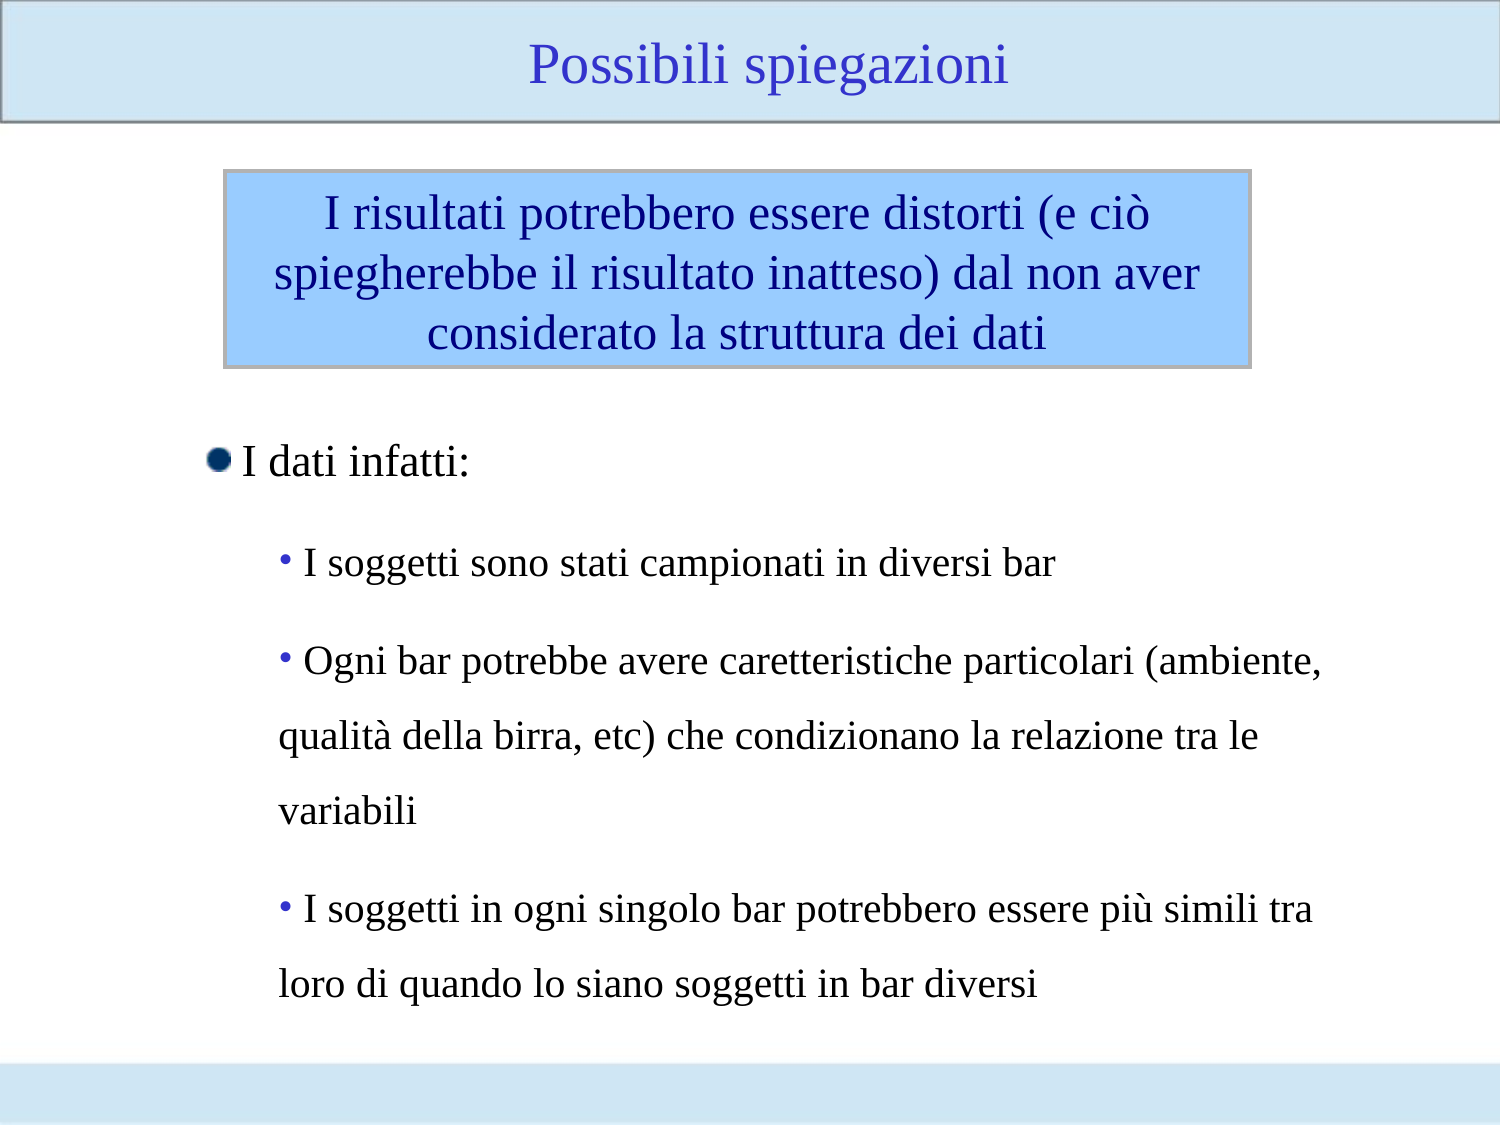

# Possibili spiegazioni
I risultati potrebbero essere distorti (e ciò spiegherebbe il risultato inatteso) dal non aver considerato la struttura dei dati
 I dati infatti:
 I soggetti sono stati campionati in diversi bar
 Ogni bar potrebbe avere caretteristiche particolari (ambiente, qualità della birra, etc) che condizionano la relazione tra le variabili
 I soggetti in ogni singolo bar potrebbero essere più simili tra loro di quando lo siano soggetti in bar diversi
13